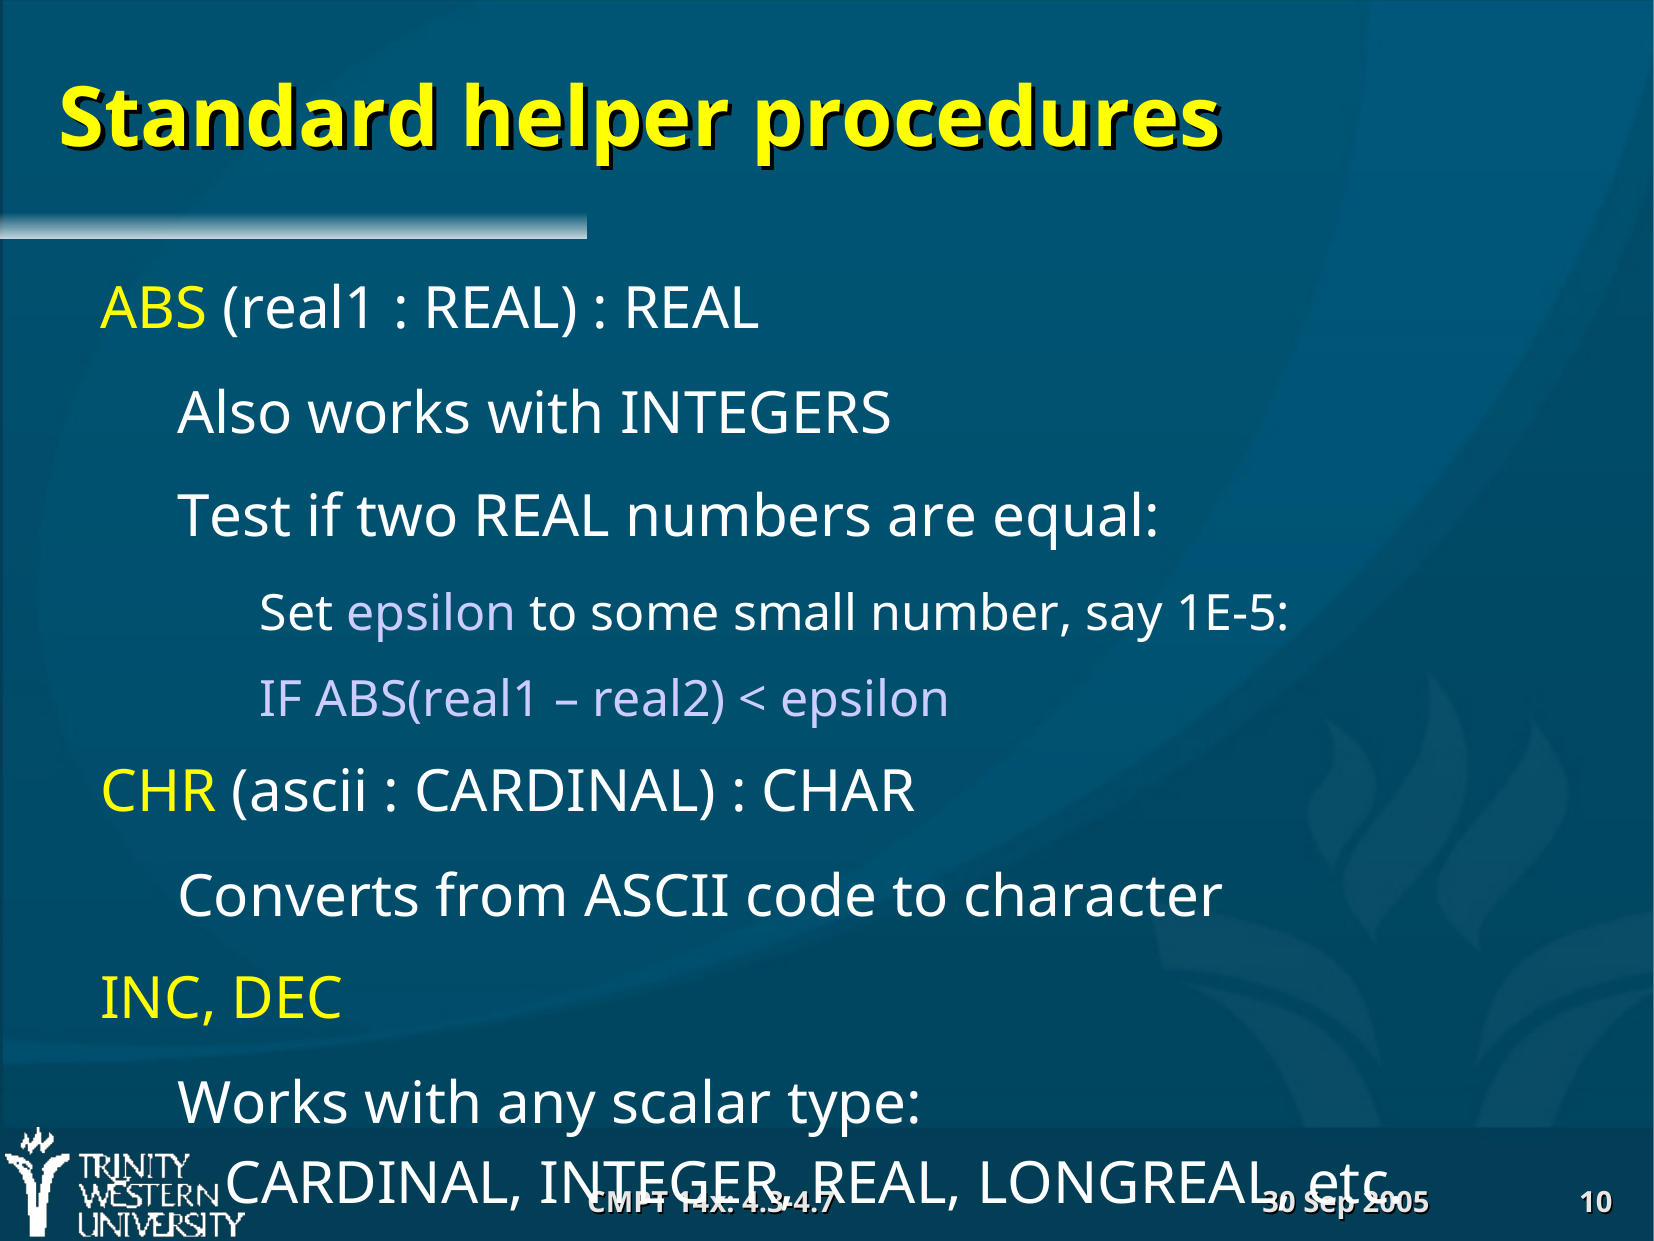

# Standard helper procedures
ABS (real1 : REAL) : REAL
Also works with INTEGERS
Test if two REAL numbers are equal:
Set epsilon to some small number, say 1E-5:
IF ABS(real1 – real2) < epsilon
CHR (ascii : CARDINAL) : CHAR
Converts from ASCII code to character
INC, DEC
Works with any scalar type:
CARDINAL, INTEGER, REAL, LONGREAL, etc.
CMPT 14x: 4.3-4.7
30 Sep 2005
10